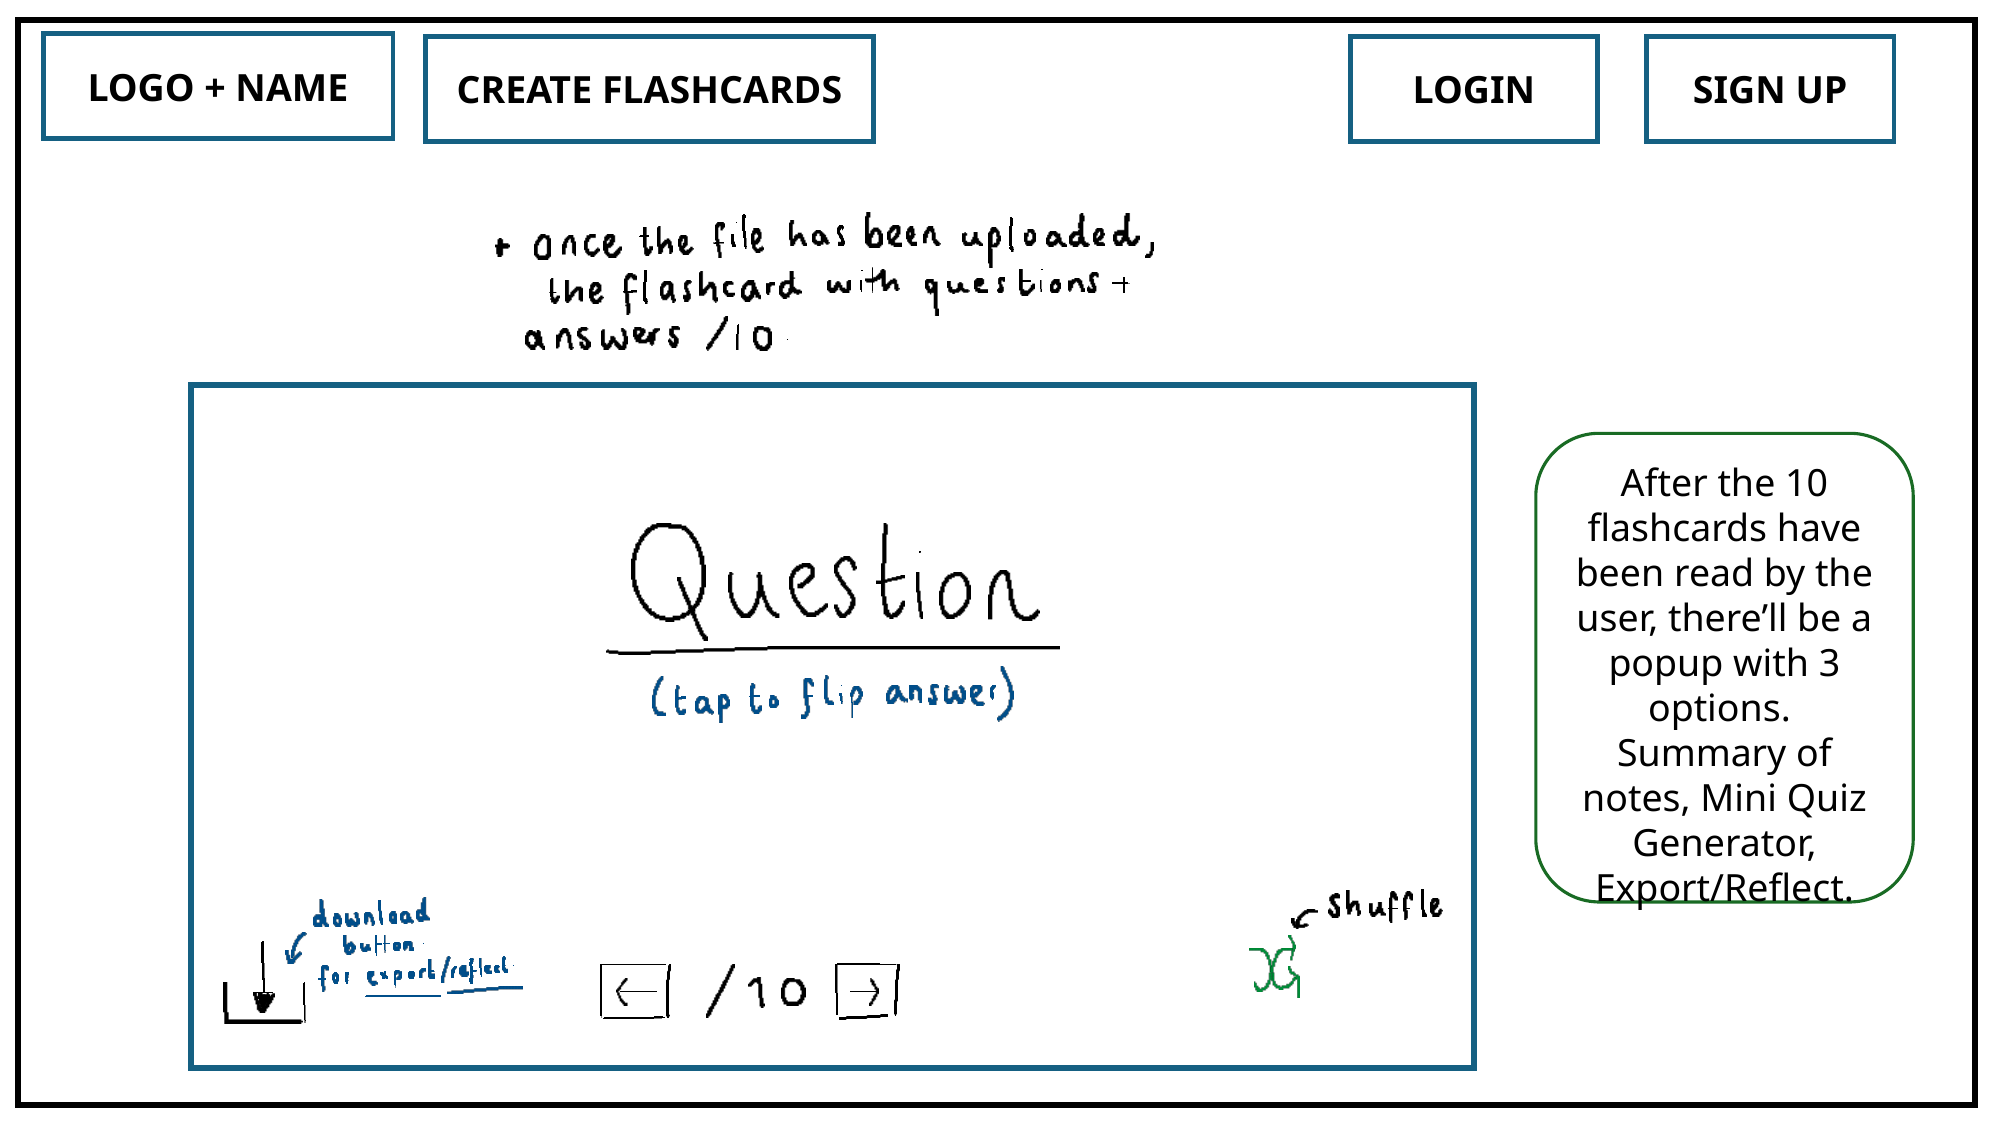

LOGO + NAME
CREATE FLASHCARDS
LOGIN
SIGN UP
After the 10 flashcards have been read by the user, there’ll be a popup with 3 options. Summary of notes, Mini Quiz Generator, Export/Reflect.